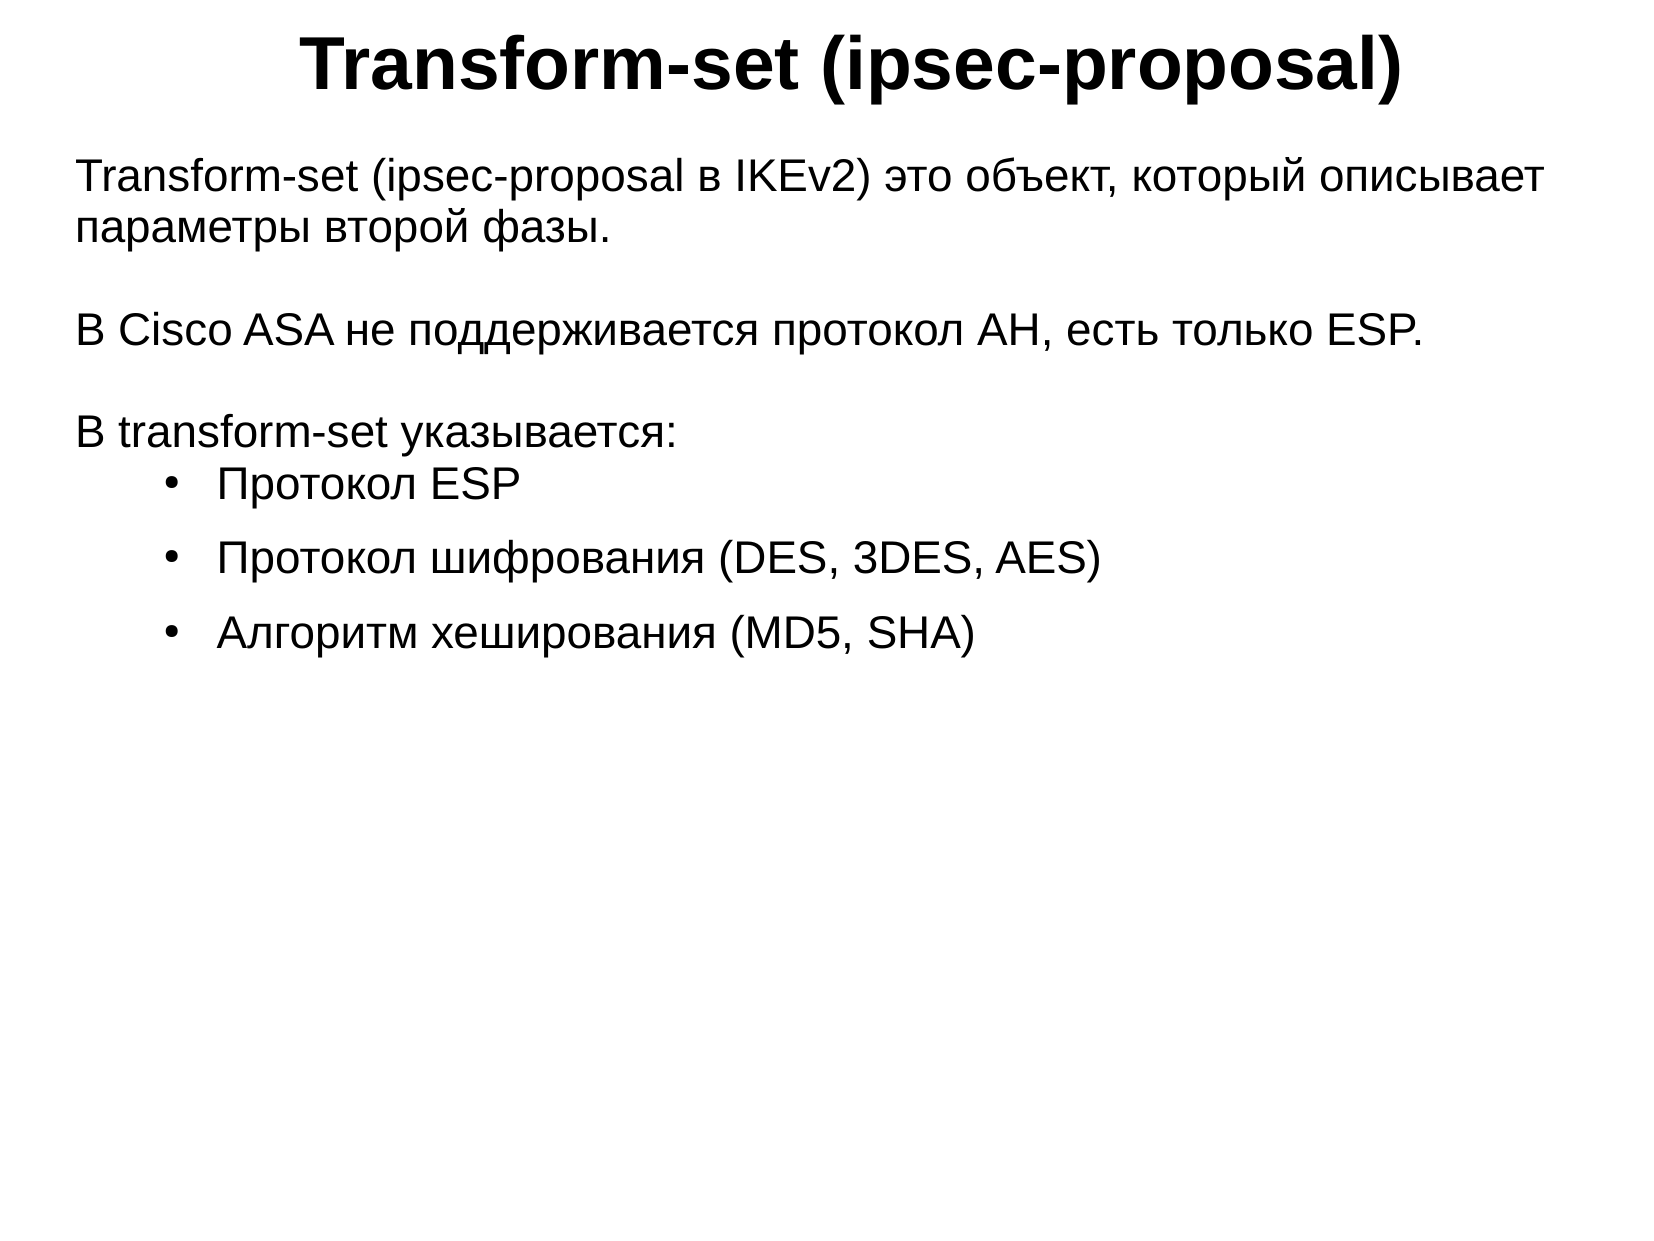

Transform-set (ipsec-proposal)
# Transform-set (ipsec-proposal в IKEv2) это объект, который описывает параметры второй фазы.
В Cisco ASA не поддерживается протокол AH, есть только ESP.
В transform-set указывается:
Протокол ESP
Протокол шифрования (DES, 3DES, AES)
Алгоритм хеширования (MD5, SHA)